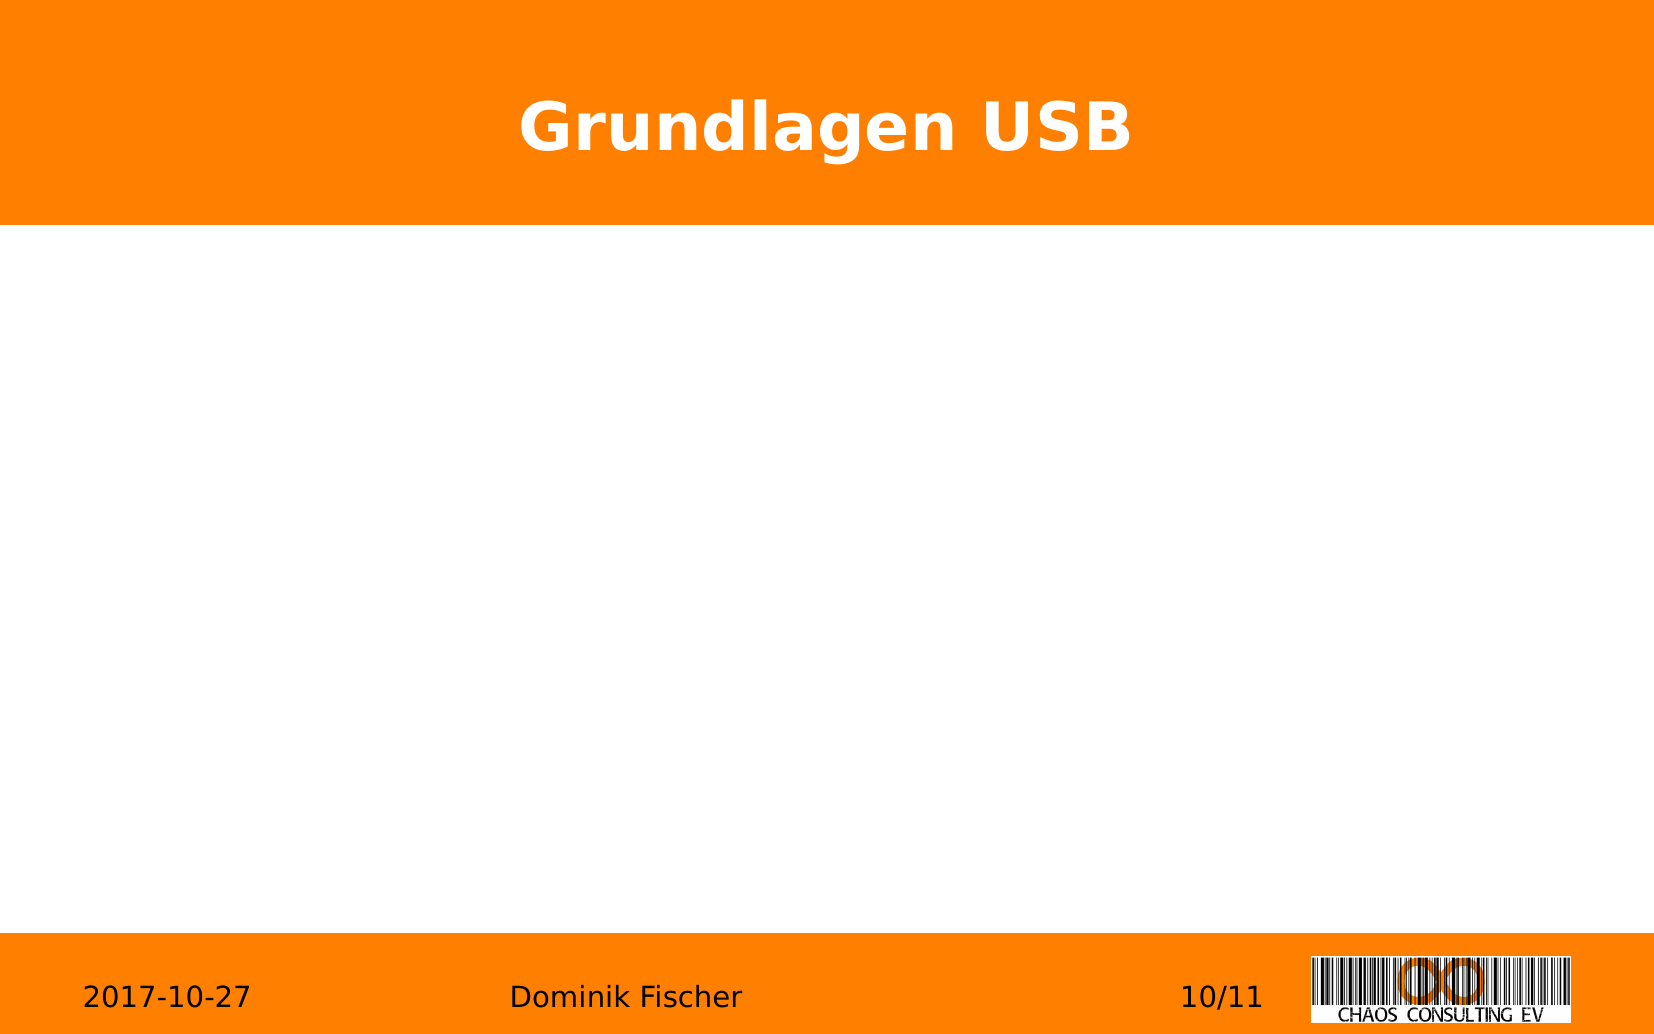

# Grundlagen USB
2017-10-27
Dominik Fischer
10